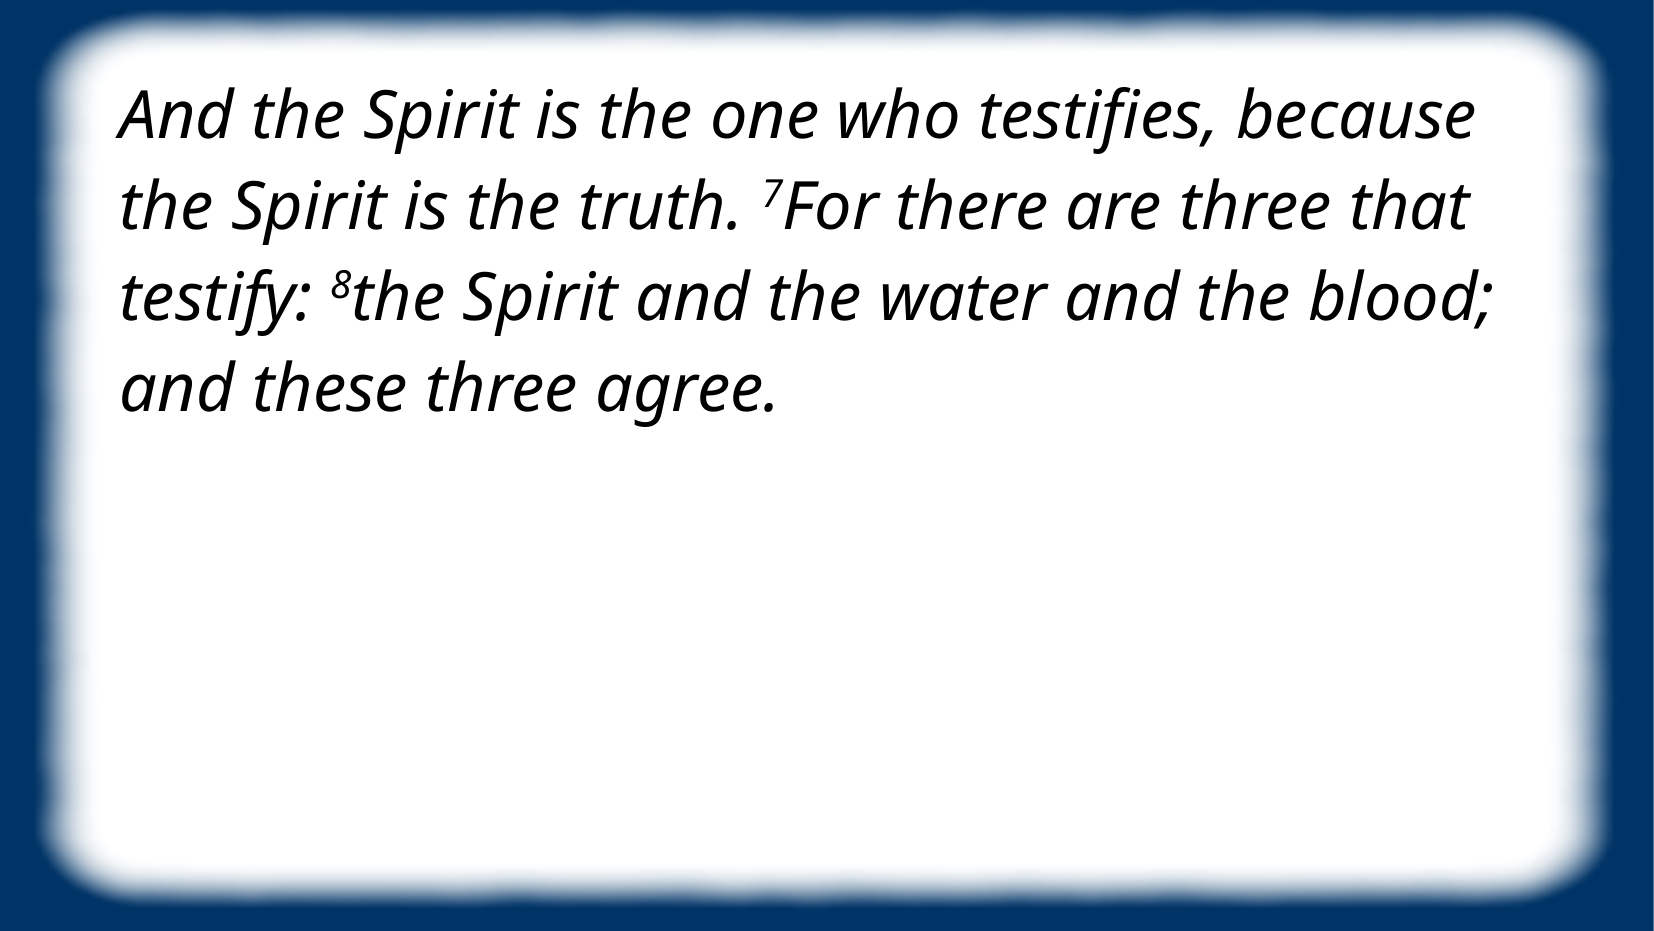

And the Spirit is the one who testifies, because the Spirit is the truth. 7For there are three that testify: 8the Spirit and the water and the blood; and these three agree.